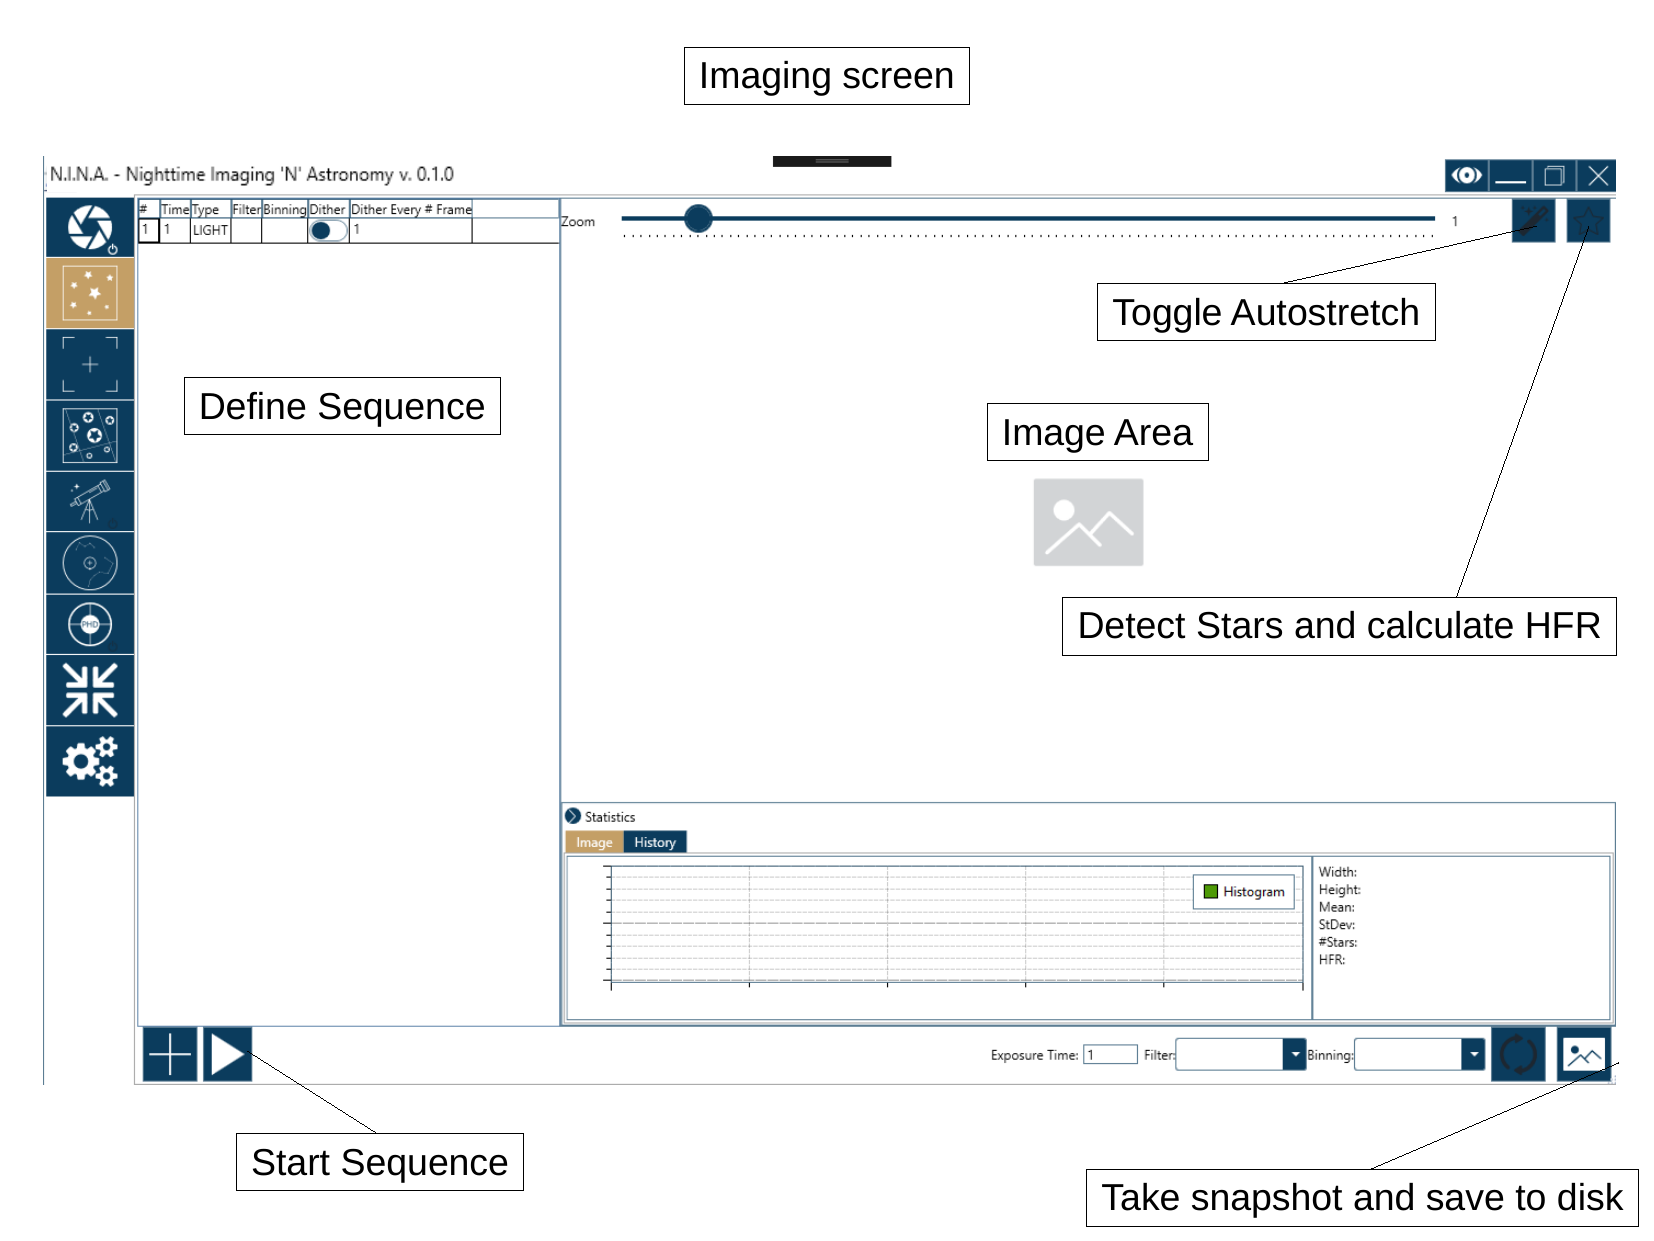

Imaging screen
Toggle Autostretch
Define Sequence
Image Area
Detect Stars and calculate HFR
Start Sequence
Take snapshot and save to disk